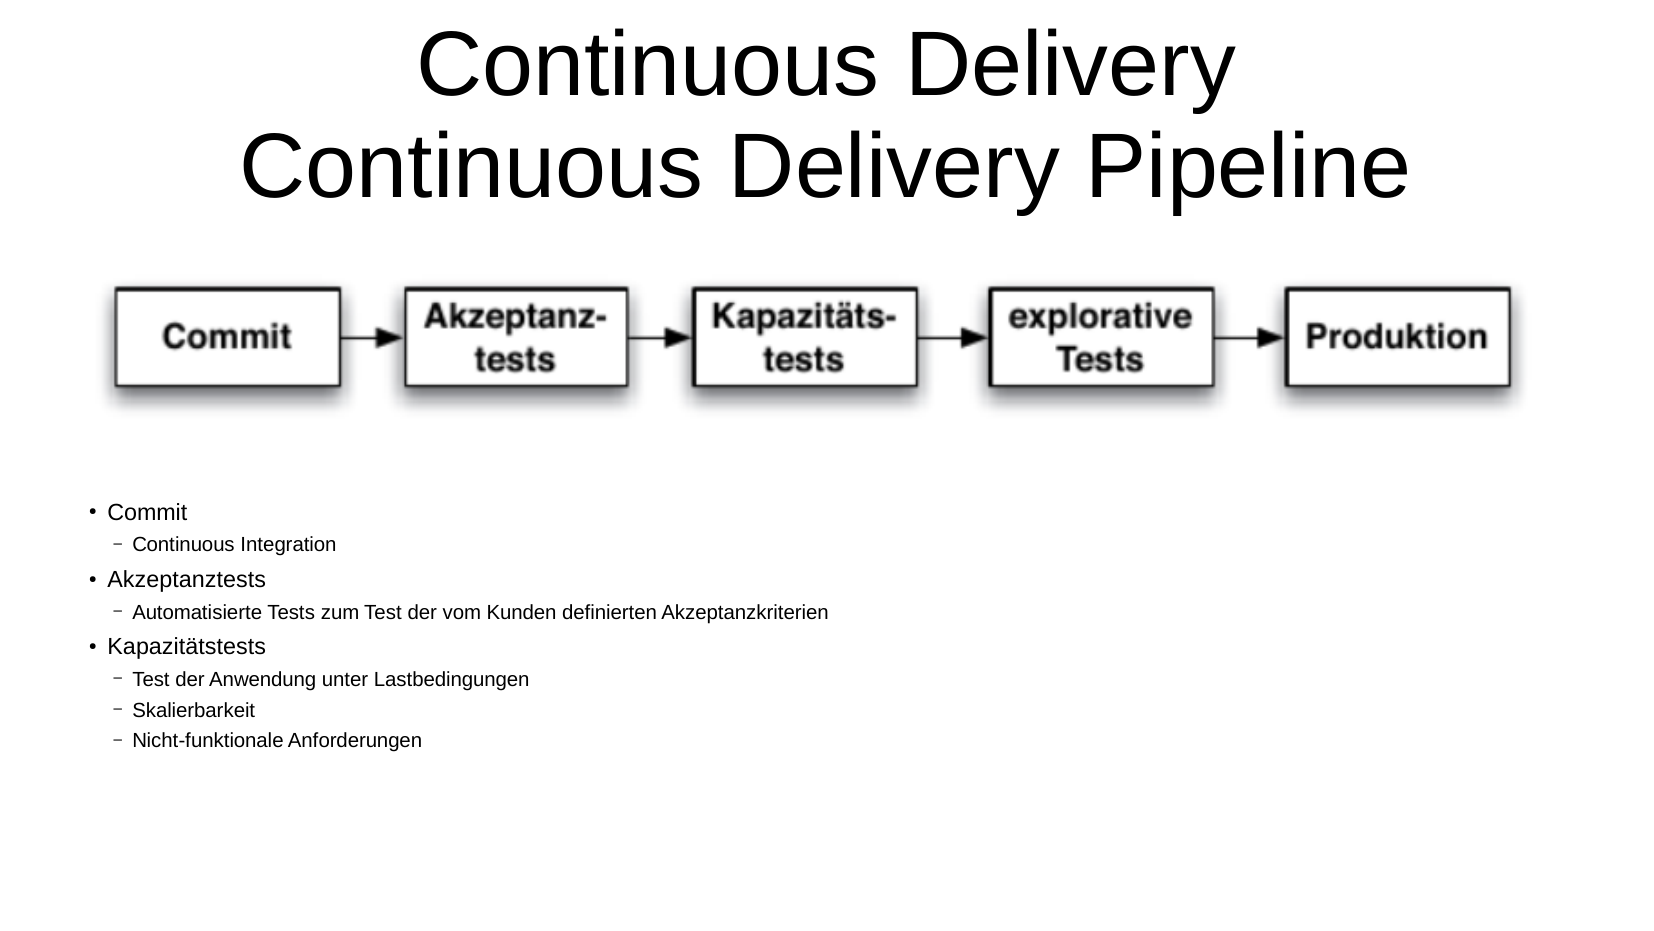

# Continuous Delivery Continuous Delivery Pipeline
Commit
Continuous Integration
Akzeptanztests
Automatisierte Tests zum Test der vom Kunden definierten Akzeptanzkriterien
Kapazitätstests
Test der Anwendung unter Lastbedingungen
Skalierbarkeit
Nicht-funktionale Anforderungen